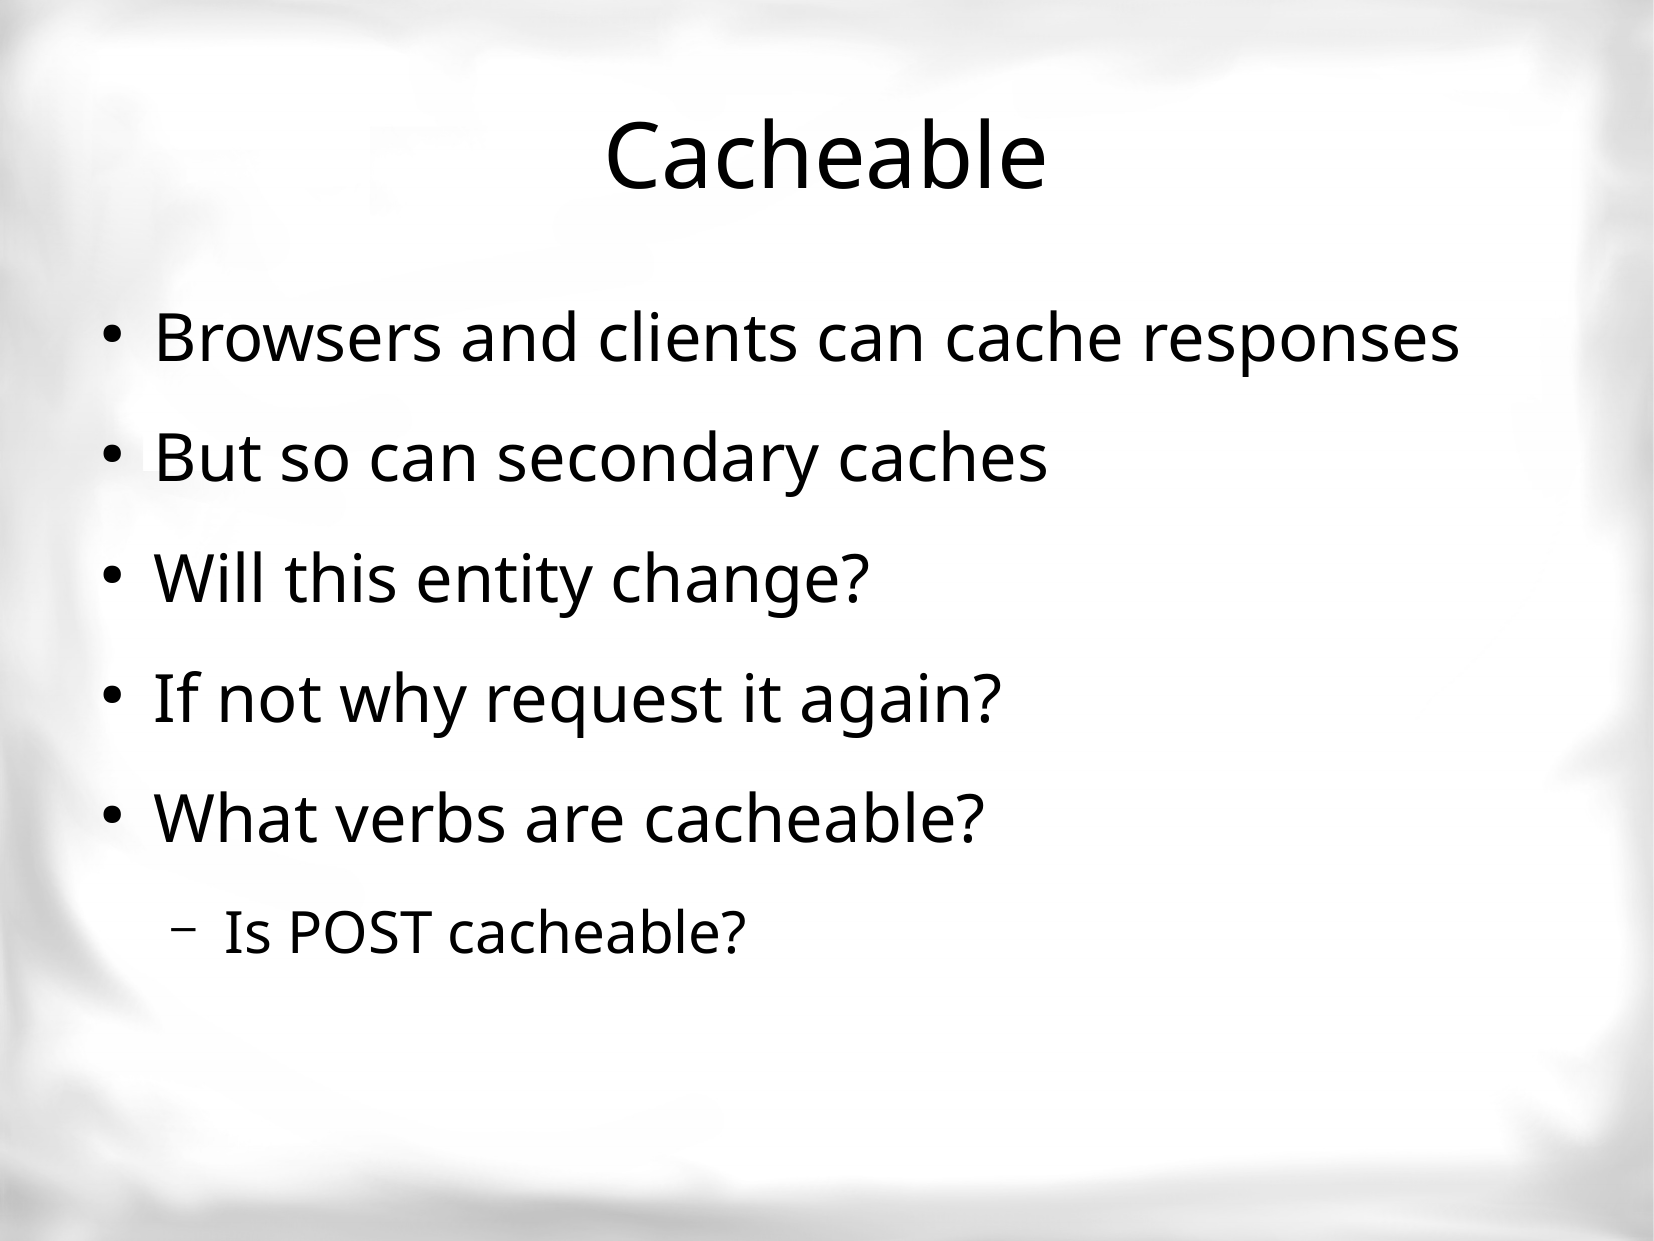

# Cacheable
Browsers and clients can cache responses
But so can secondary caches
Will this entity change?
If not why request it again?
What verbs are cacheable?
Is POST cacheable?